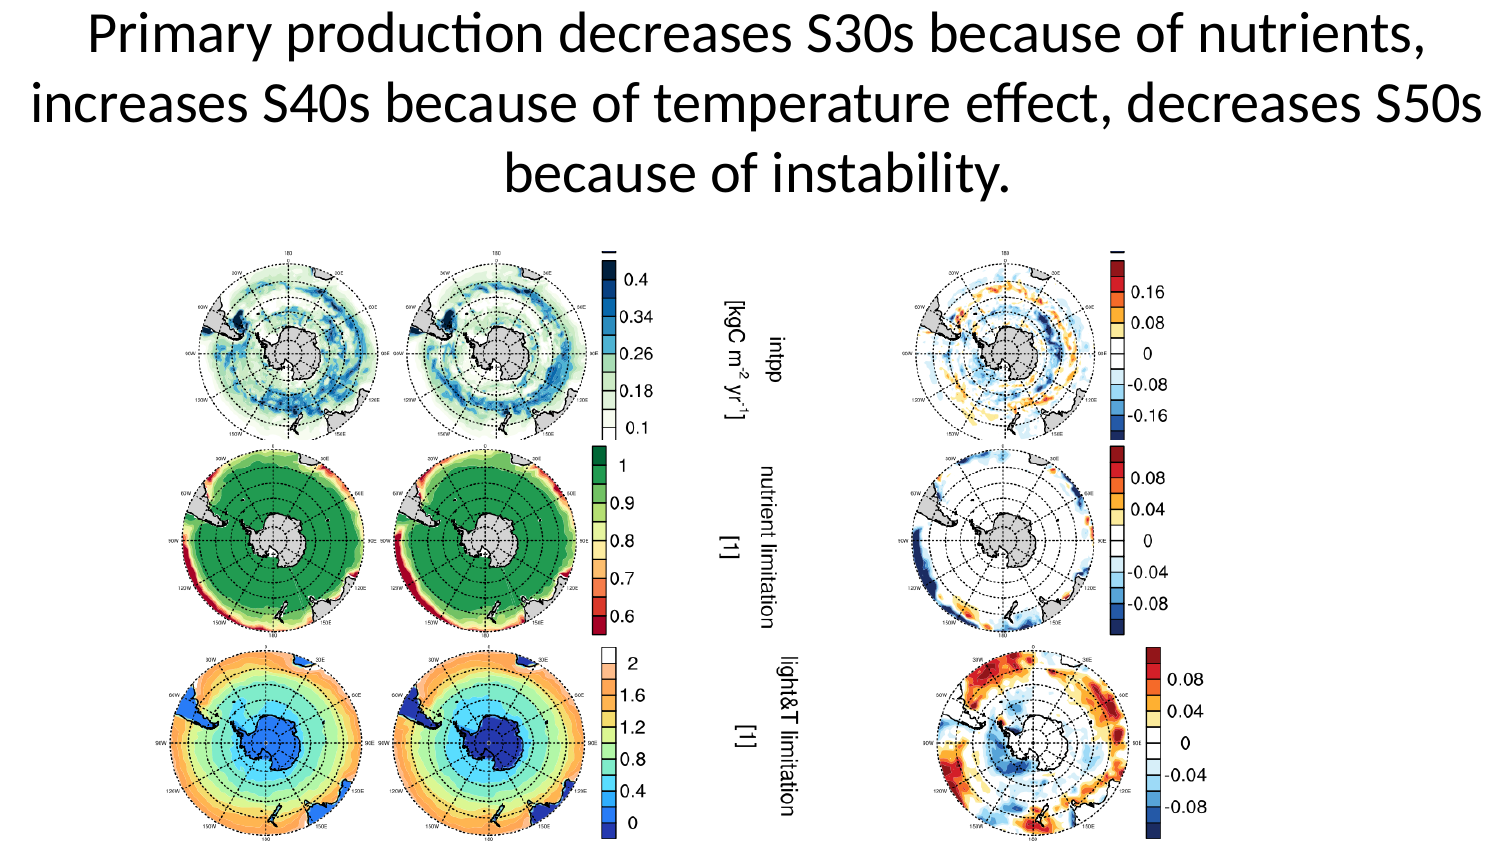

# Primary production decreases S30s because of nutrients, increases S40s because of temperature effect, decreases S50s because of instability.